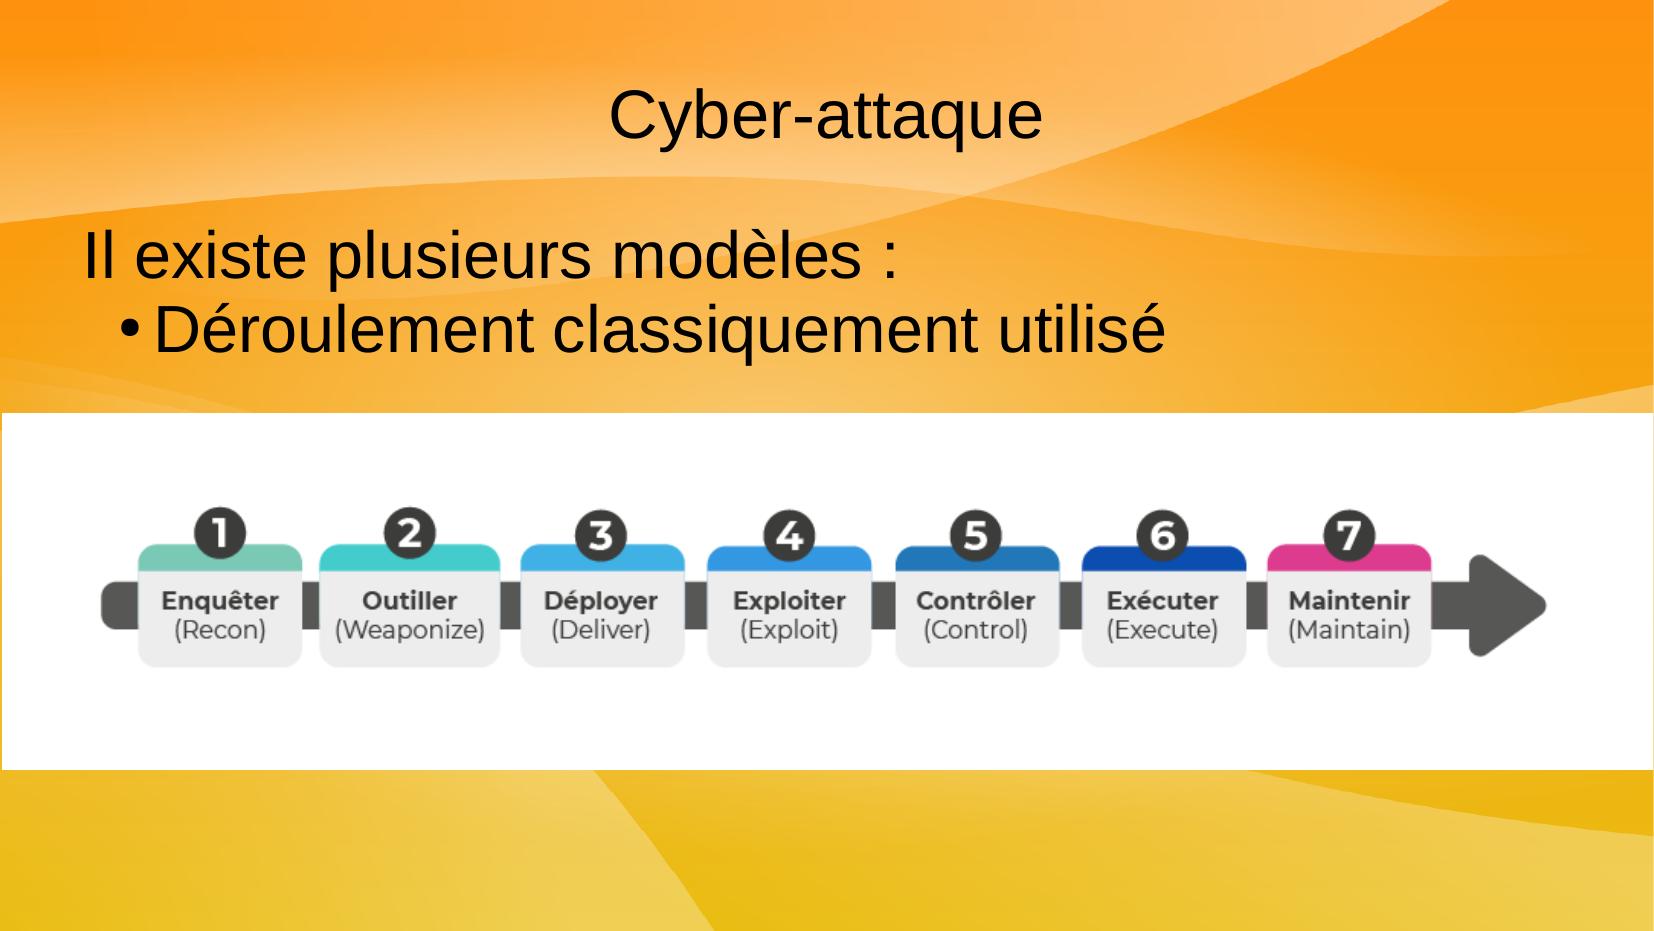

# Cyber-attaque
Il existe plusieurs modèles :
Déroulement classiquement utilisé